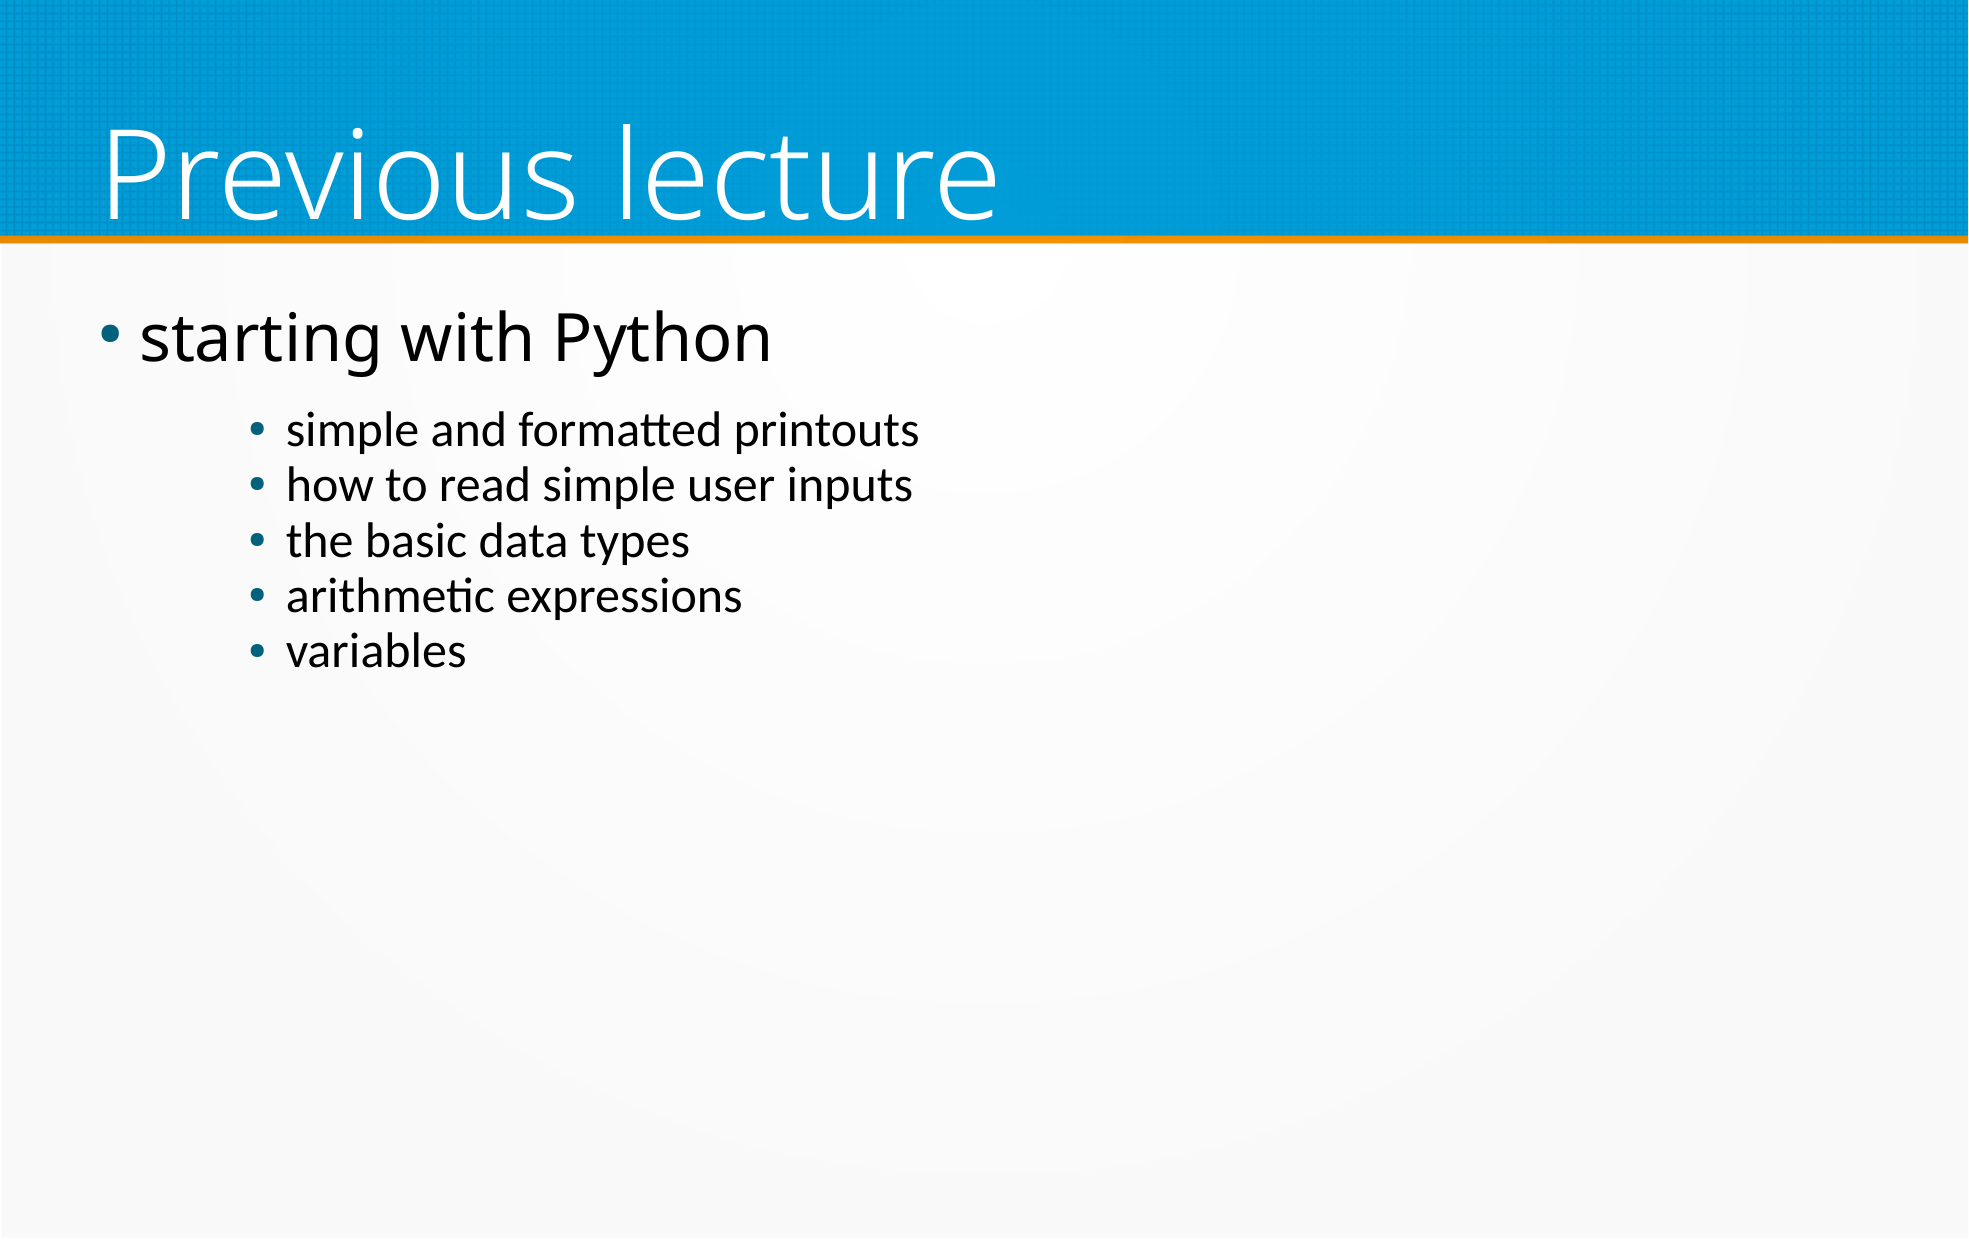

# Previous lecture
 starting with Python
simple and formatted printouts
how to read simple user inputs
the basic data types
arithmetic expressions
variables